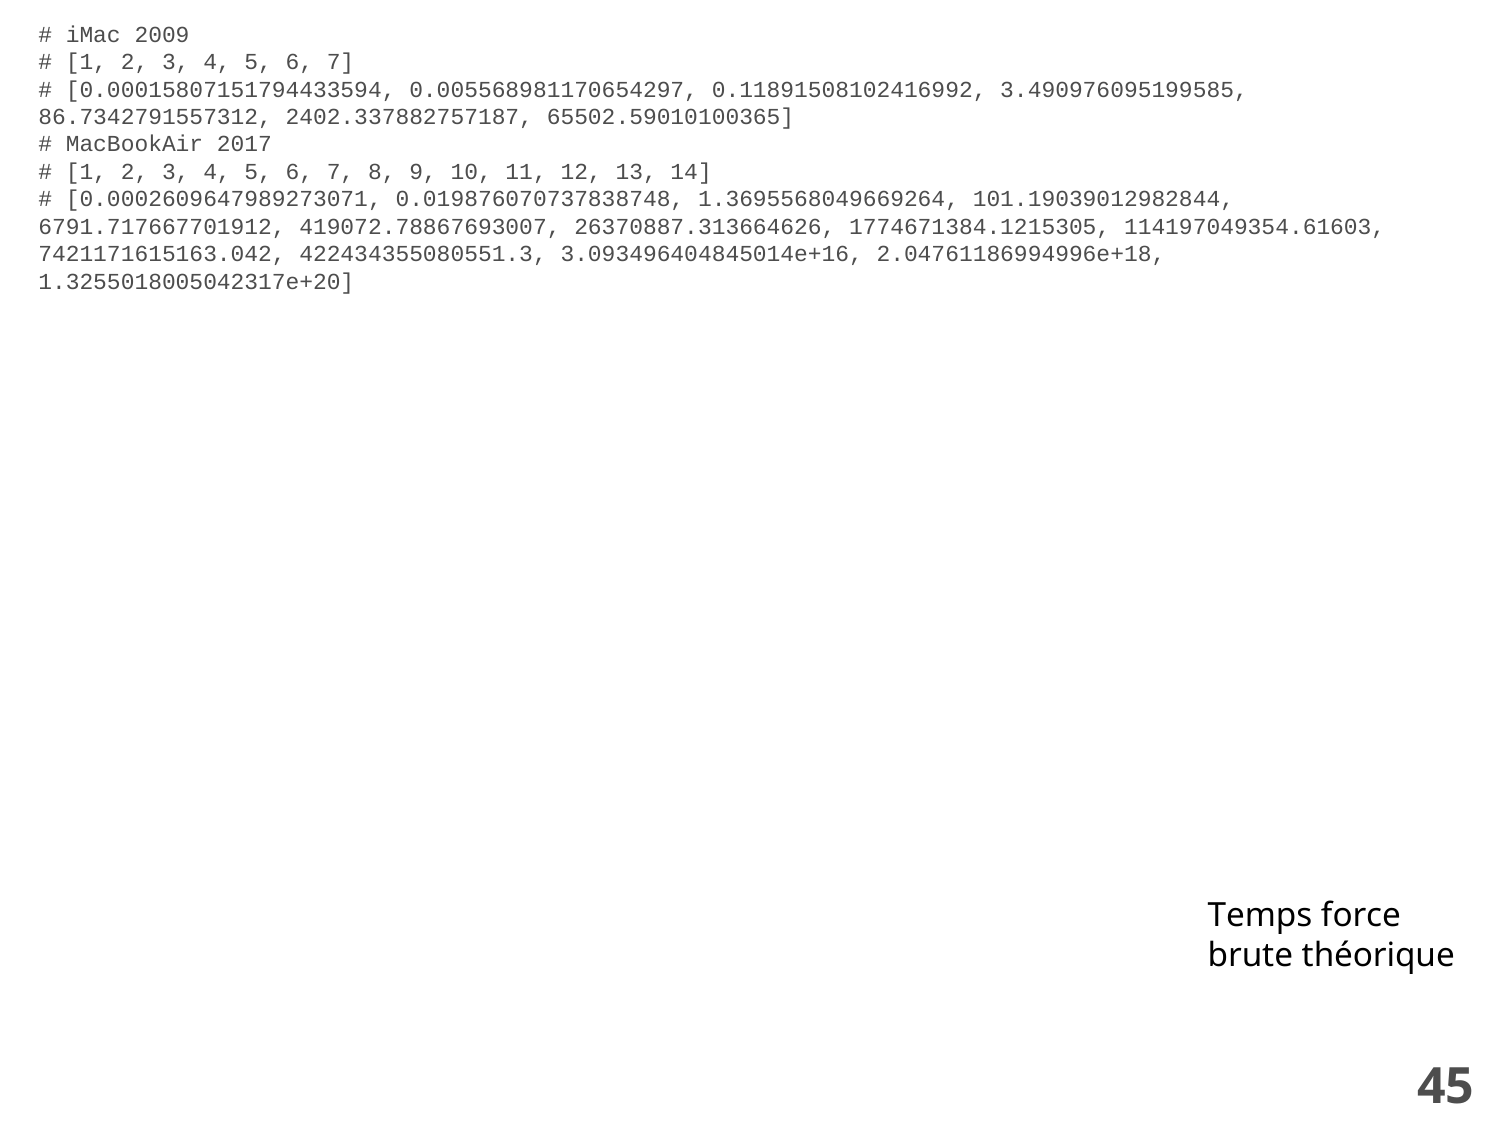

# iMac 2009
# [1, 2, 3, 4, 5, 6, 7]
# [0.00015807151794433594, 0.005568981170654297, 0.11891508102416992, 3.490976095199585, 86.7342791557312, 2402.337882757187, 65502.59010100365]
# MacBookAir 2017
# [1, 2, 3, 4, 5, 6, 7, 8, 9, 10, 11, 12, 13, 14]
# [0.0002609647989273071, 0.019876070737838748, 1.3695568049669264, 101.19039012982844, 6791.717667701912, 419072.78867693007, 26370887.313664626, 1774671384.1215305, 114197049354.61603, 7421171615163.042, 422434355080551.3, 3.093496404845014e+16, 2.04761186994996e+18, 1.3255018005042317e+20]
Temps force brute théorique